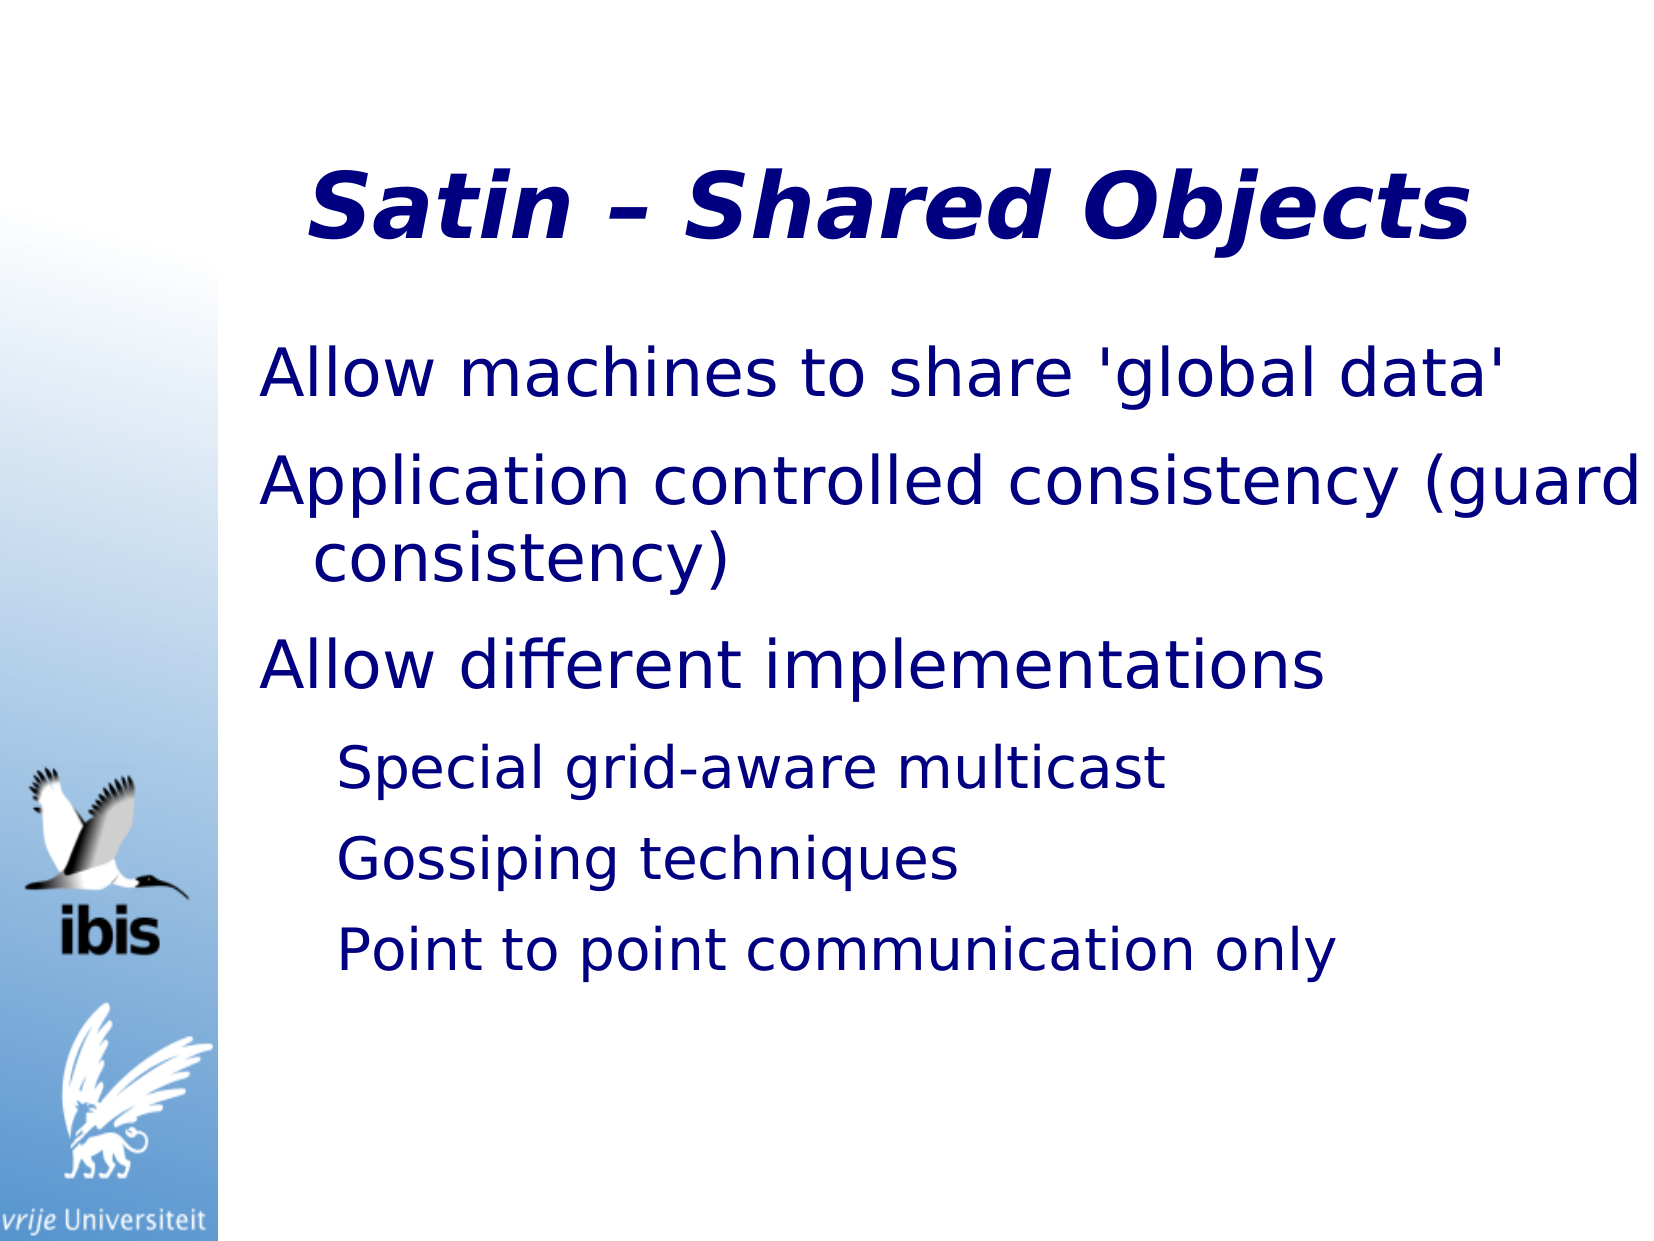

# Satin – Shared Objects
Allow machines to share 'global data'
Application controlled consistency (guard consistency)
Allow different implementations
Special grid-aware multicast
Gossiping techniques
Point to point communication only